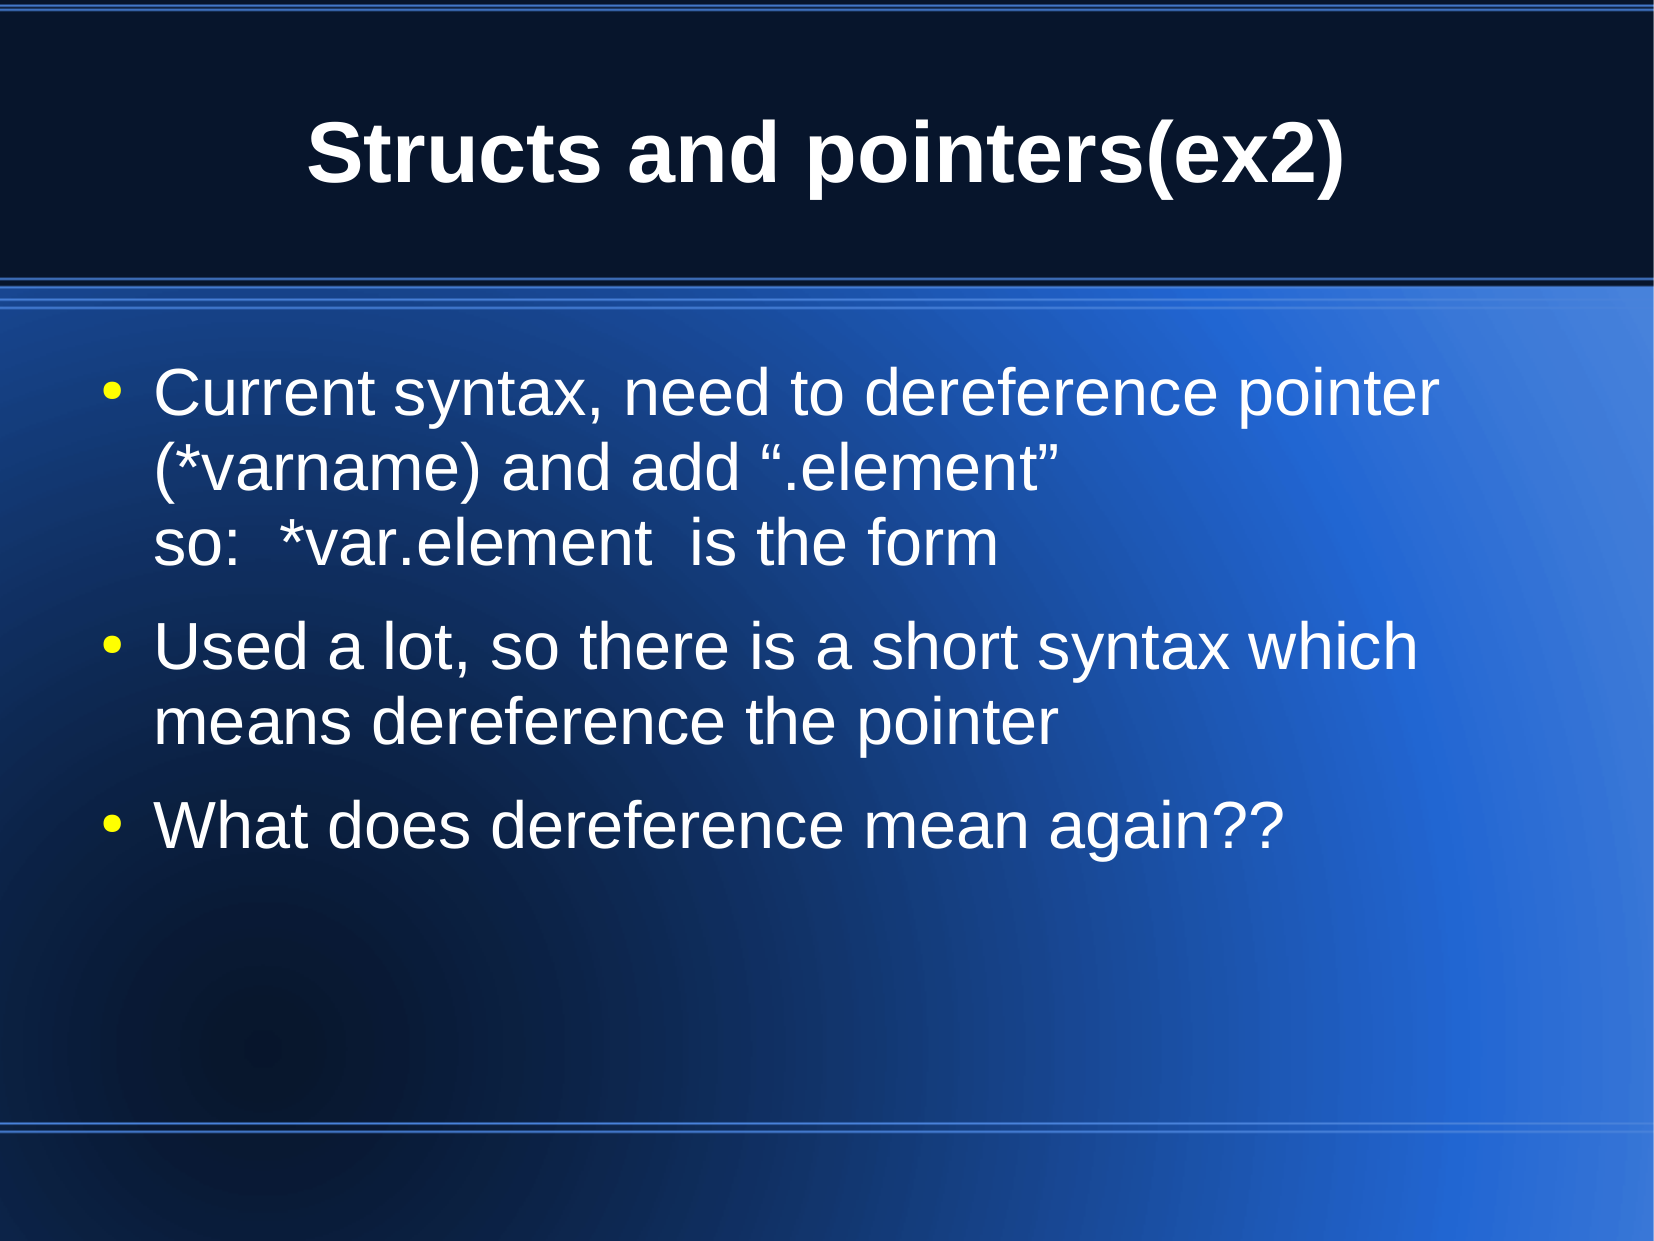

# Structs and pointers(ex2)
Current syntax, need to dereference pointer (*varname) and add “.element”
so: *var.element is the form
Used a lot, so there is a short syntax which means dereference the pointer
What does dereference mean again??